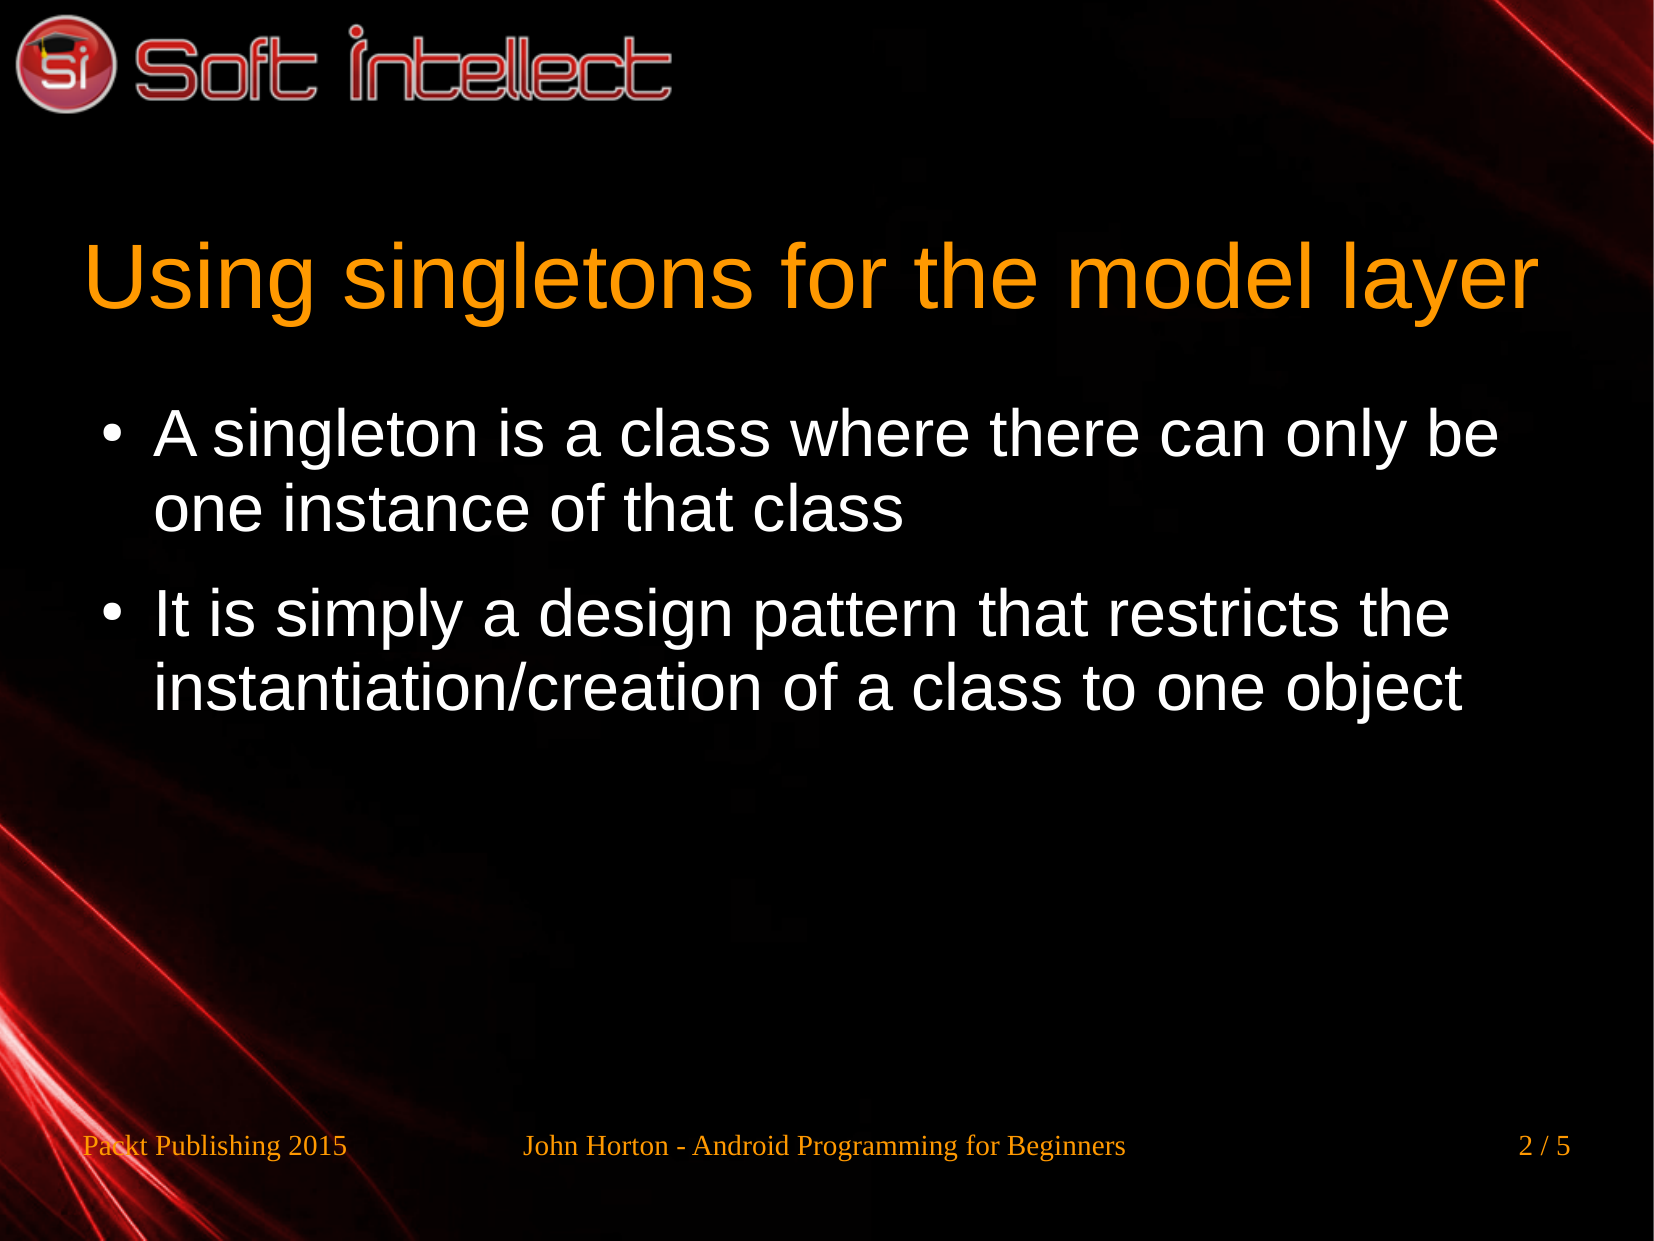

# Using singletons for the model layer
A singleton is a class where there can only be one instance of that class
It is simply a design pattern that restricts the instantiation/creation of a class to one object
Packt Publishing 2015
John Horton - Android Programming for Beginners
2